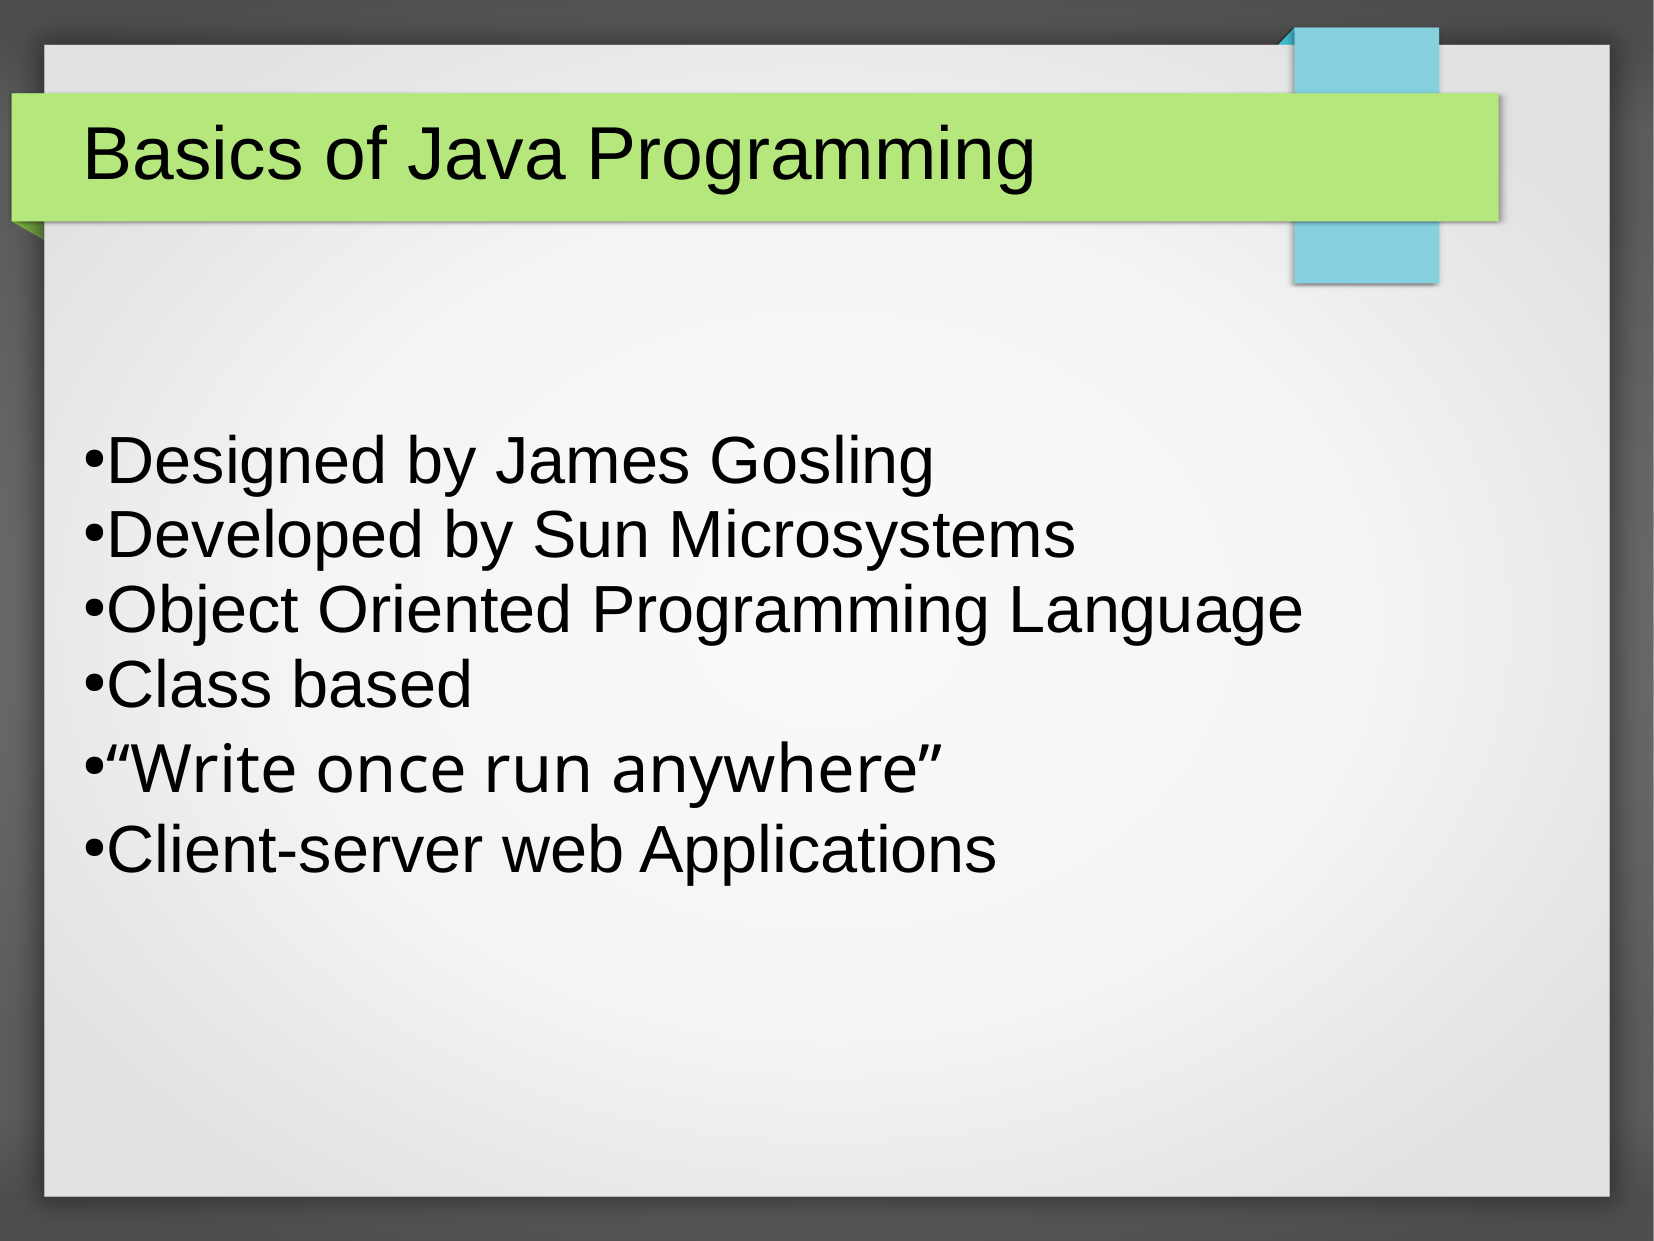

# Basics of Java Programming
Designed by James Gosling
Developed by Sun Microsystems
Object Oriented Programming Language
Class based
“Write once run anywhere”
Client-server web Applications